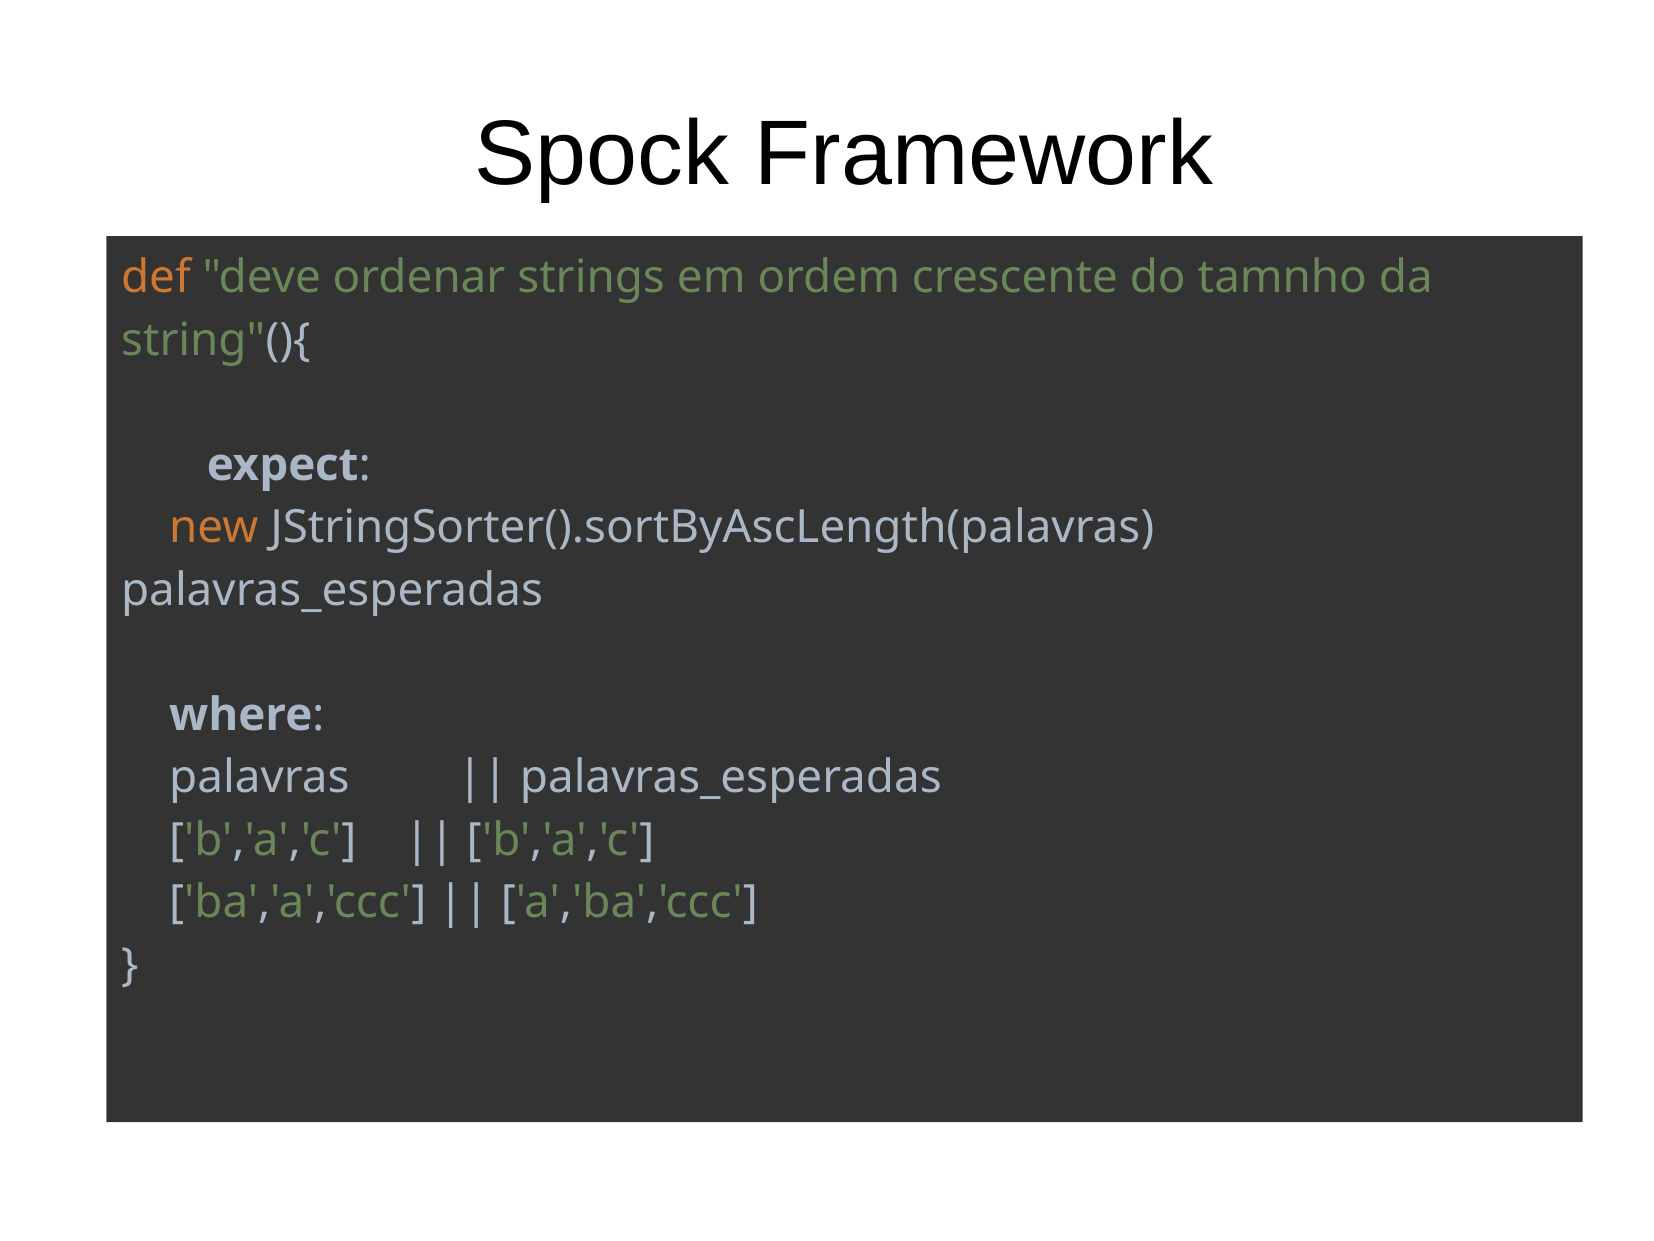

# Spock Framework
def "deve ordenar strings em ordem crescente do tamnho da string"(){
	 expect:
 new JStringSorter().sortByAscLength(palavras) palavras_esperadas
 where:
 palavras || palavras_esperadas
 ['b','a','c'] || ['b','a','c']
 ['ba','a','ccc'] || ['a','ba','ccc']
}